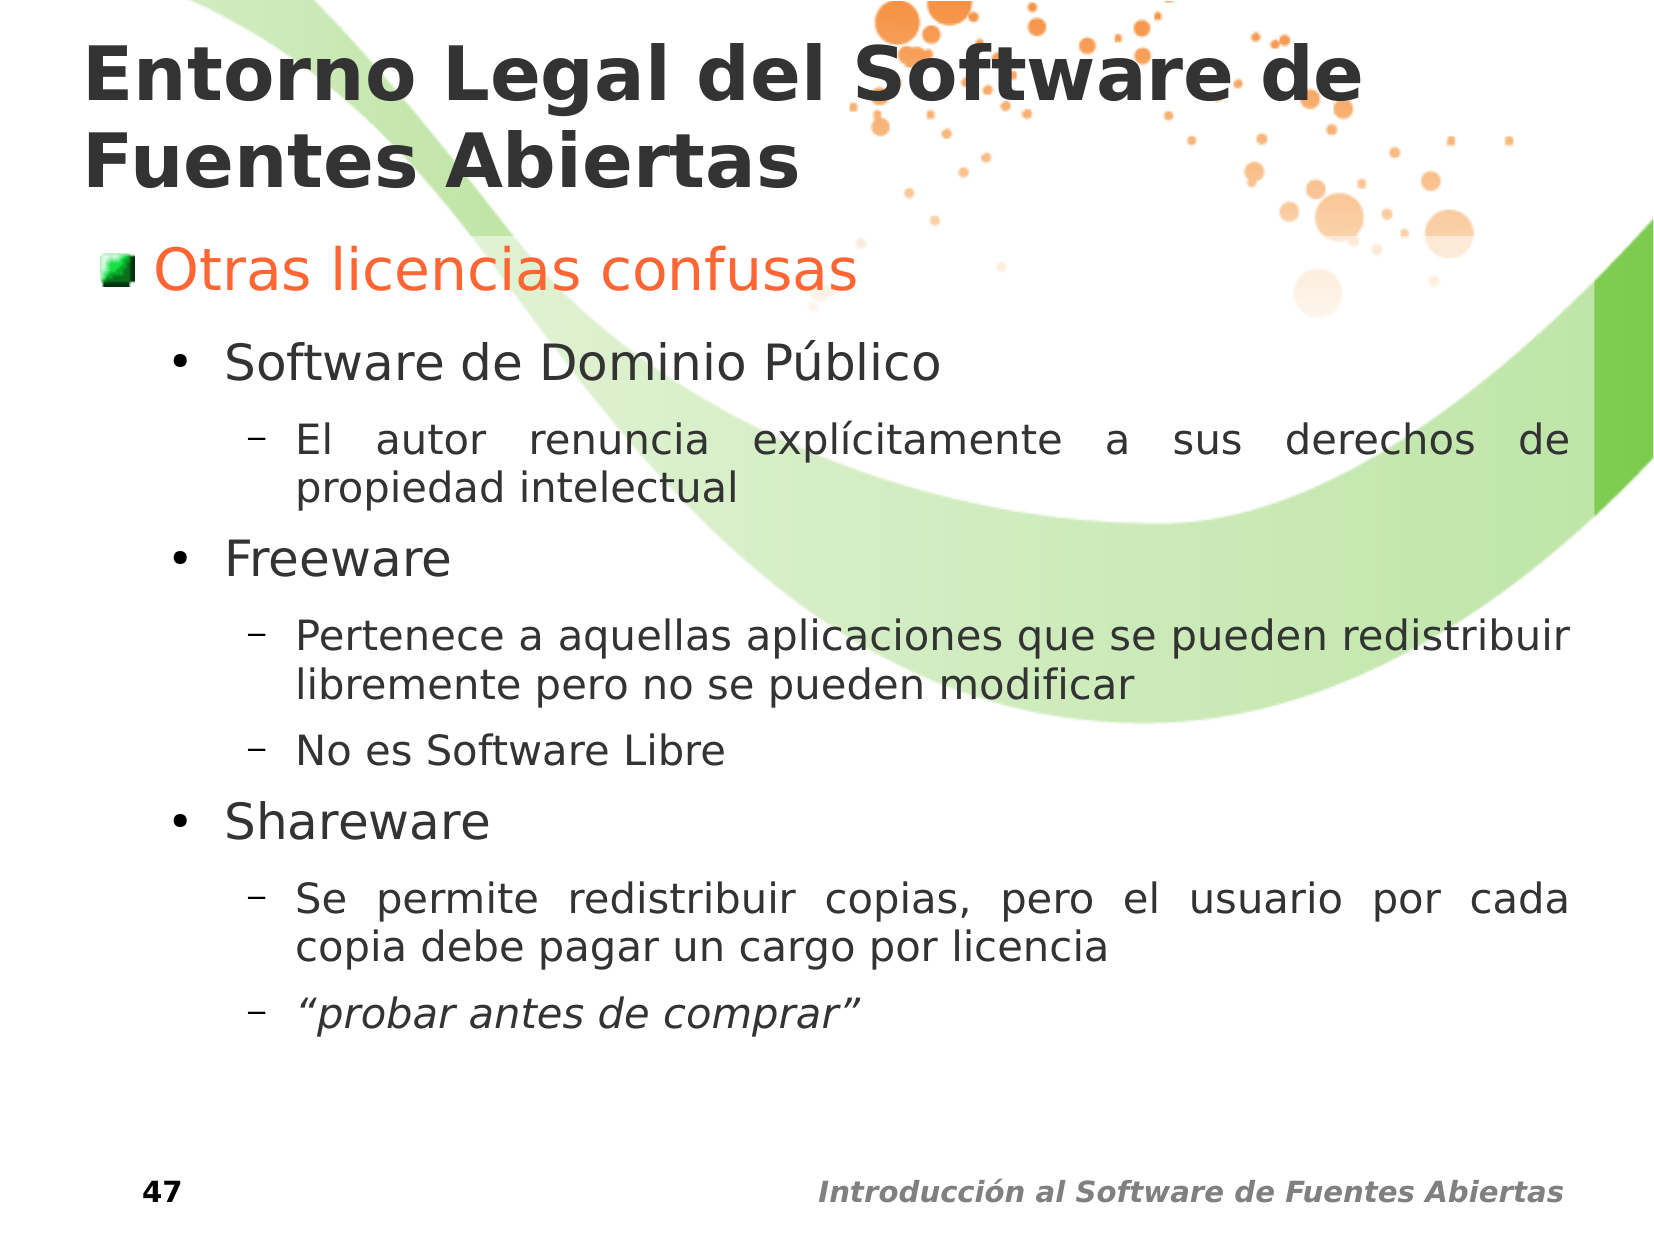

# Entorno Legal del Software de Fuentes Abiertas
Otras licencias confusas
Software de Dominio Público
El autor renuncia explícitamente a sus derechos de propiedad intelectual
Freeware
Pertenece a aquellas aplicaciones que se pueden redistribuir libremente pero no se pueden modificar
No es Software Libre
Shareware
Se permite redistribuir copias, pero el usuario por cada copia debe pagar un cargo por licencia
“probar antes de comprar”